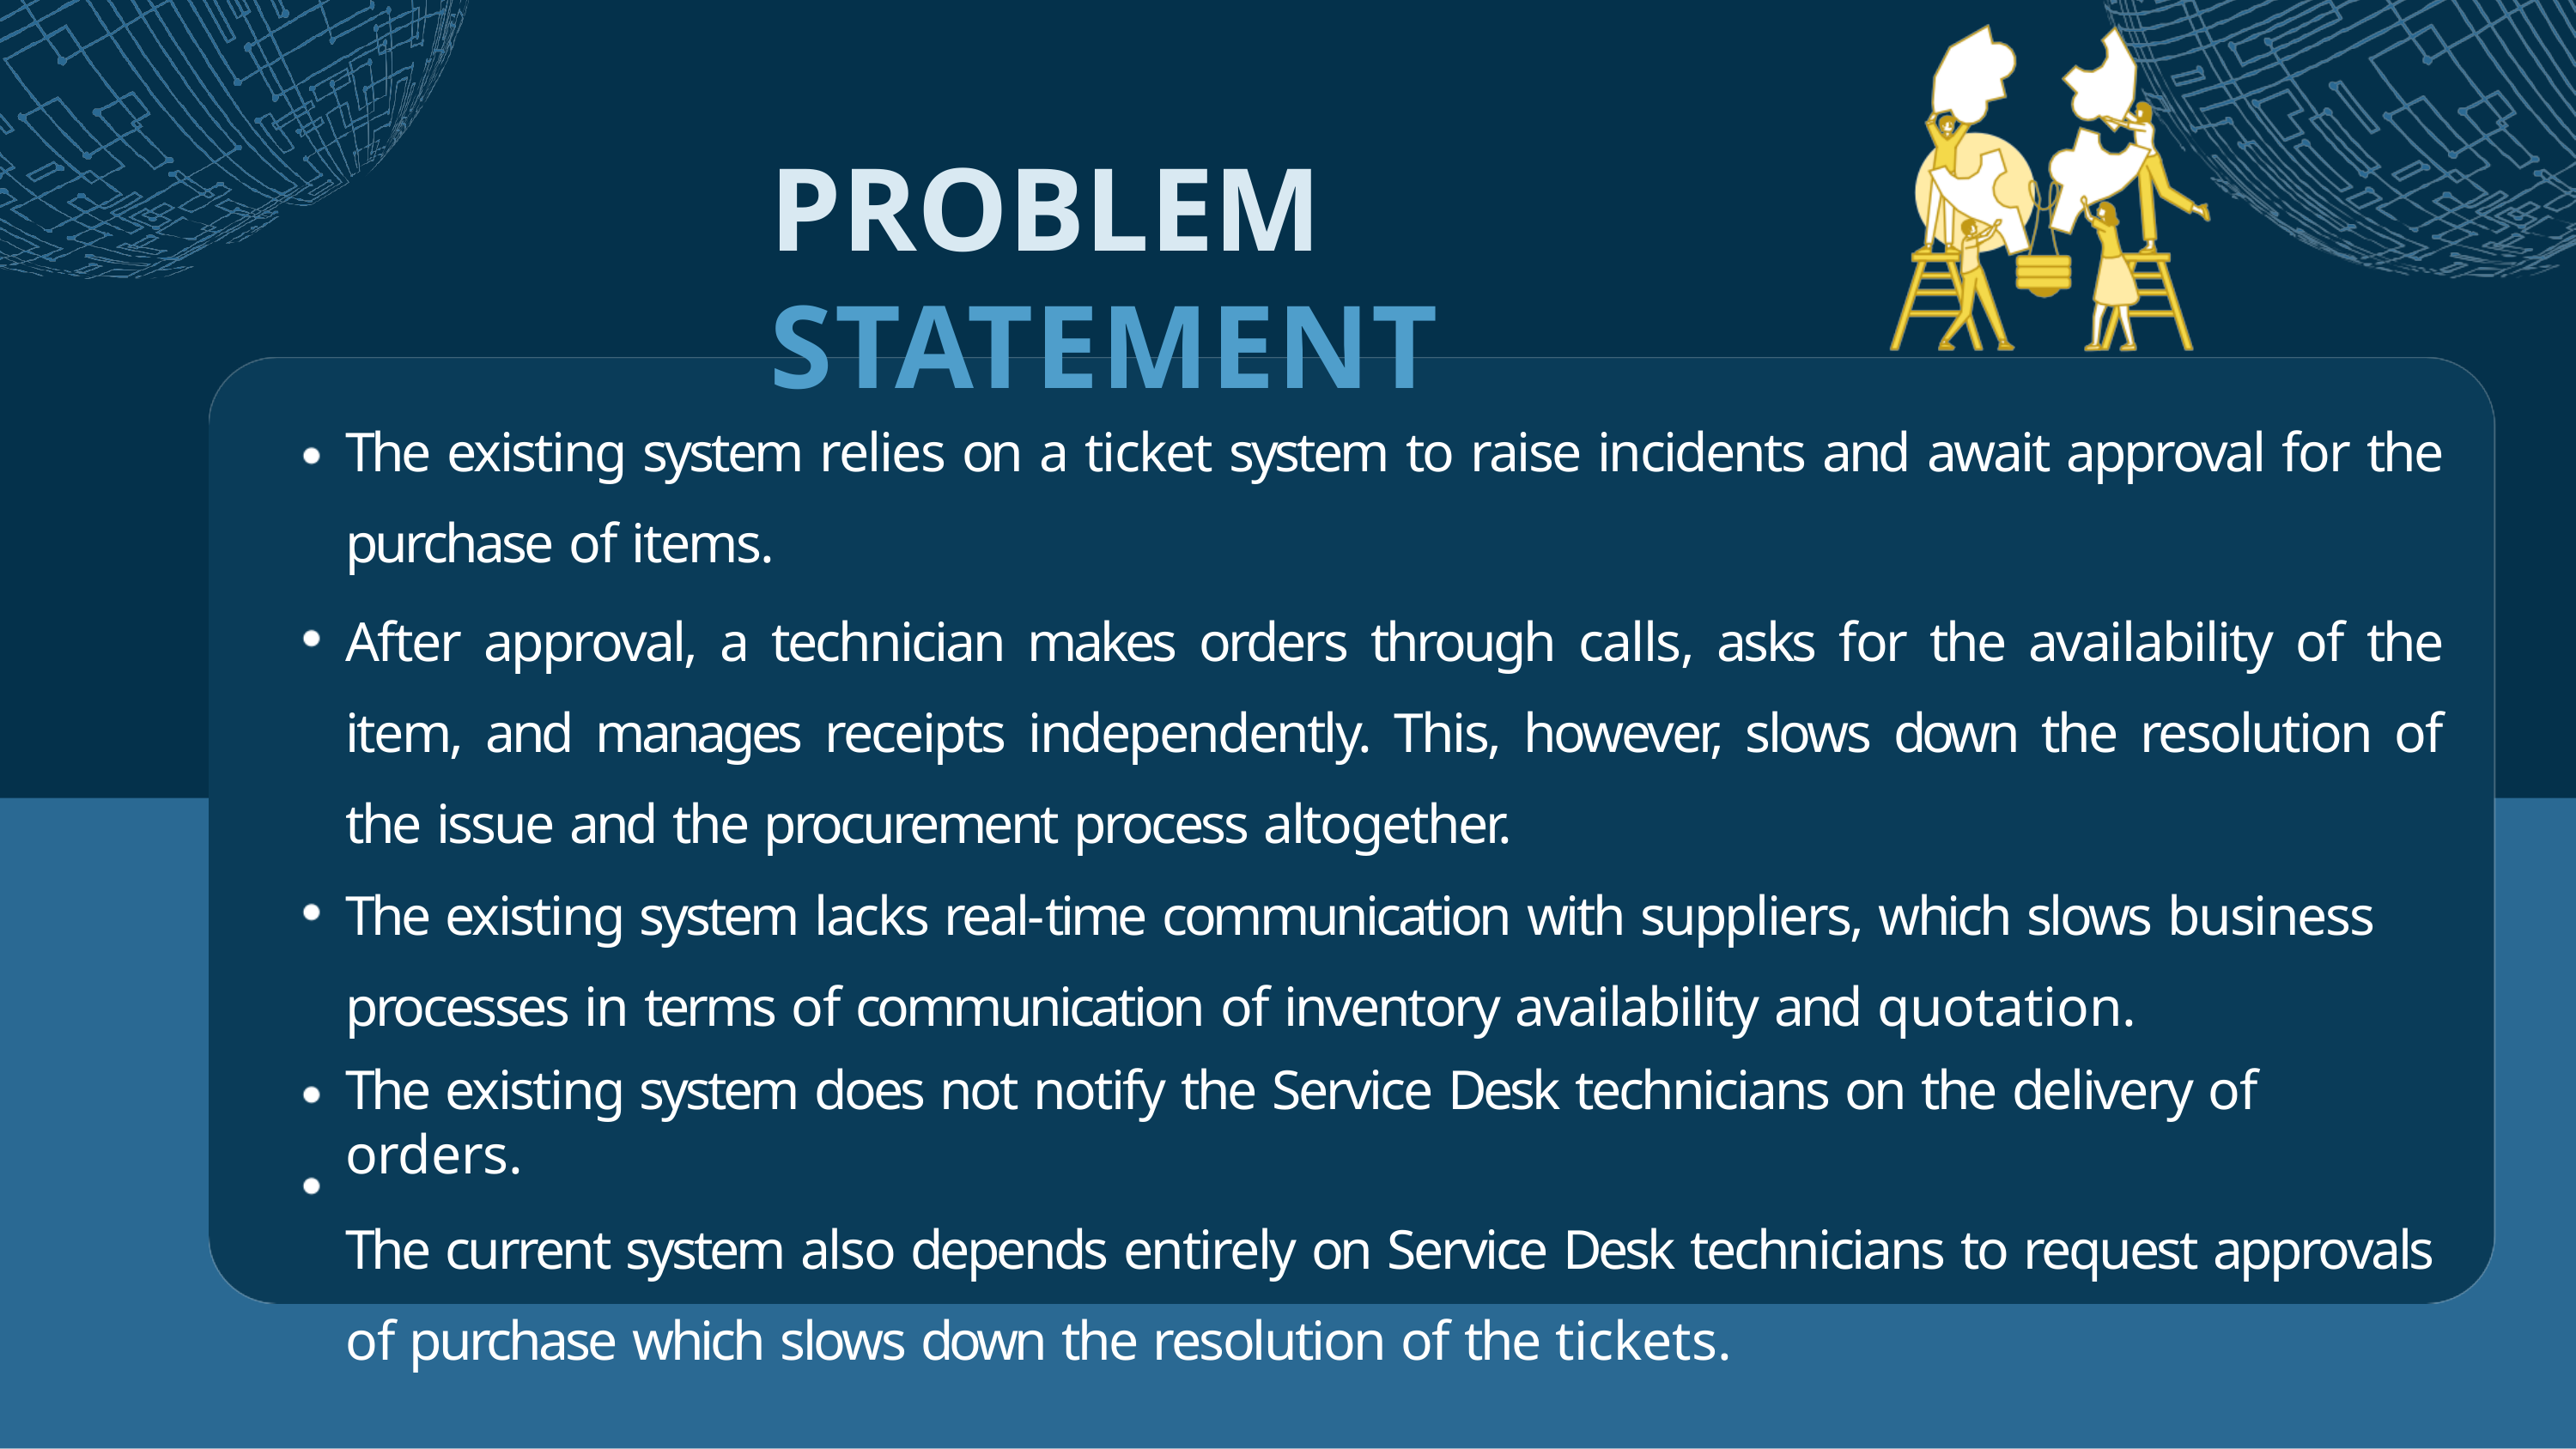

# PROBLEM STATEMENT
The existing system relies on a ticket system to raise incidents and await approval for the purchase of items.
After approval, a technician makes orders through calls, asks for the availability of the item, and manages receipts independently. This, however, slows down the resolution of the issue and the procurement process altogether.
The existing system lacks real-time communication with suppliers, which slows business processes in terms of communication of inventory availability and quotation.
The existing system does not notify the Service Desk technicians on the delivery of orders.
The current system also depends entirely on Service Desk technicians to request approvals of purchase which slows down the resolution of the tickets.